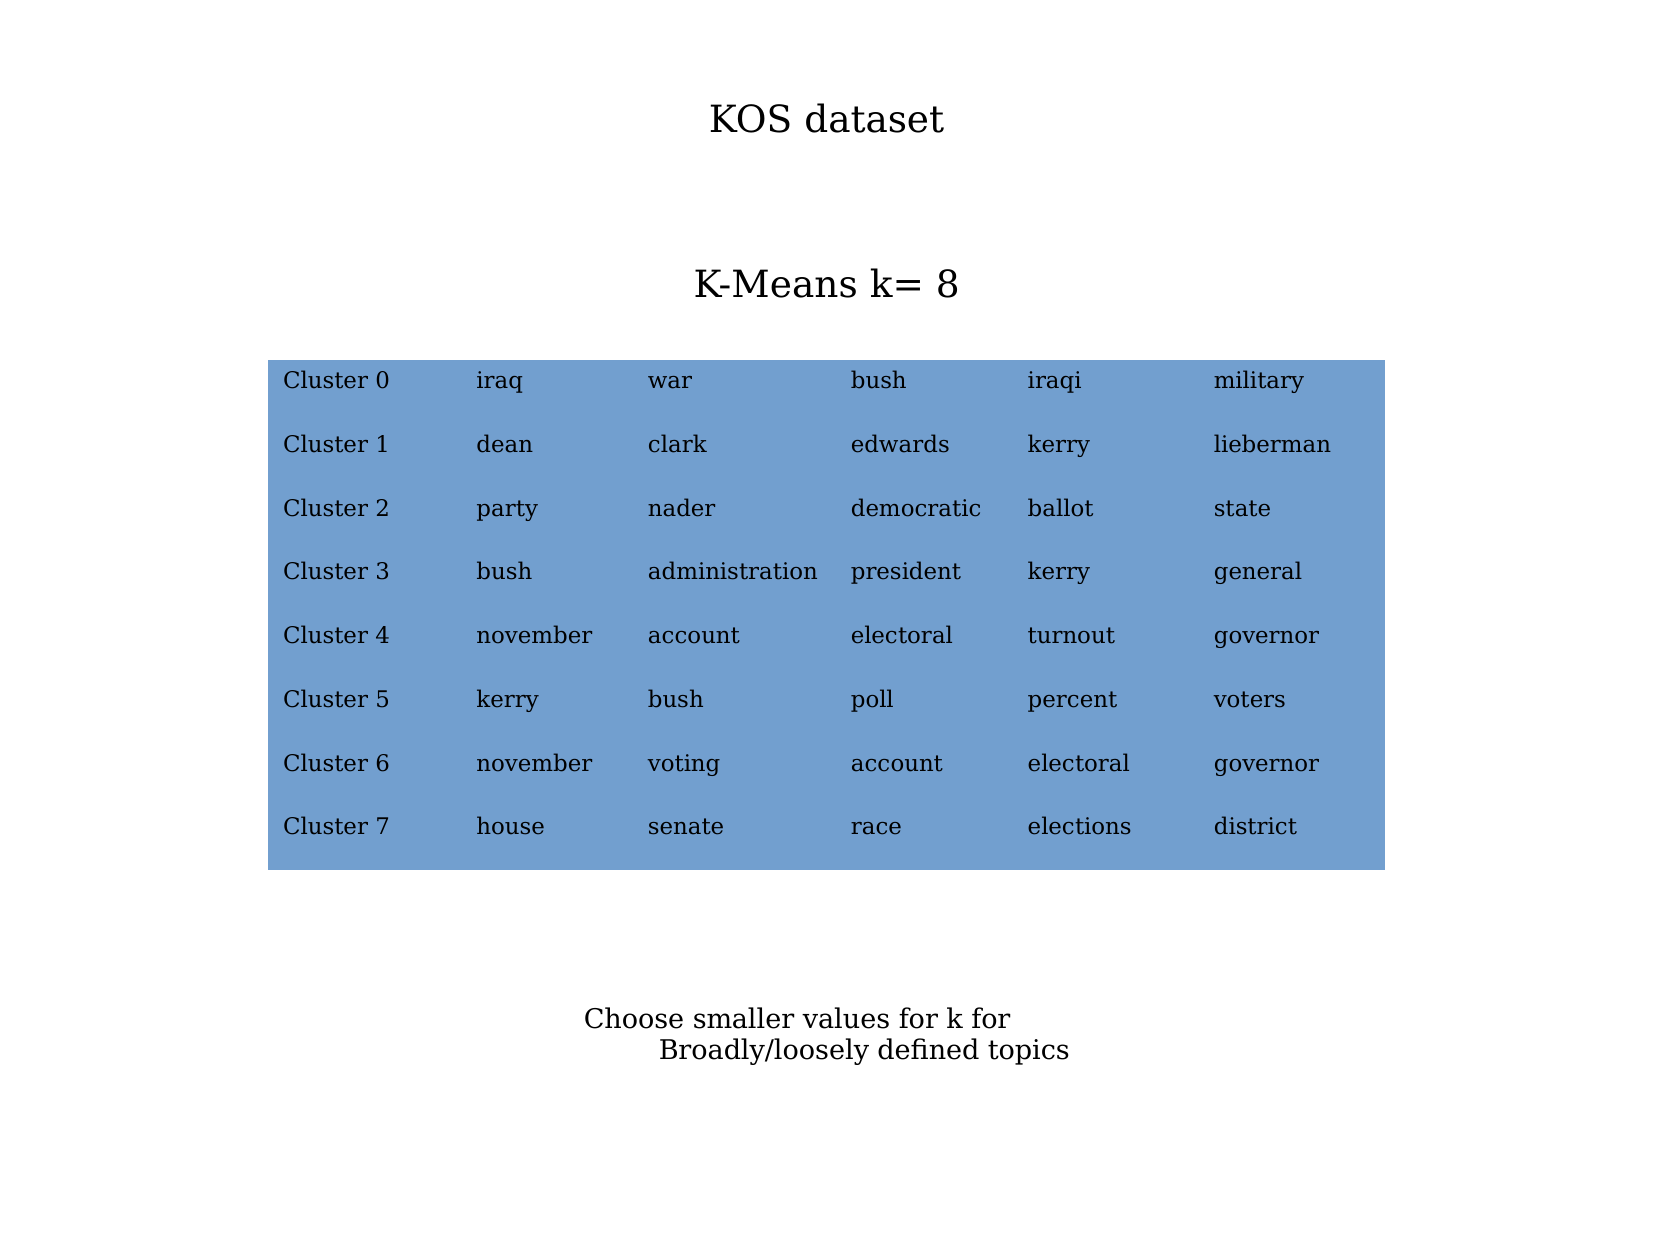

KOS dataset
K-Means k= 8
| Cluster 0 | iraq | war | bush | iraqi | military |
| --- | --- | --- | --- | --- | --- |
| Cluster 1 | dean | clark | edwards | kerry | lieberman |
| Cluster 2 | party | nader | democratic | ballot | state |
| Cluster 3 | bush | administration | president | kerry | general |
| Cluster 4 | november | account | electoral | turnout | governor |
| Cluster 5 | kerry | bush | poll | percent | voters |
| Cluster 6 | november | voting | account | electoral | governor |
| Cluster 7 | house | senate | race | elections | district |
Choose smaller values for k for
	Broadly/loosely defined topics